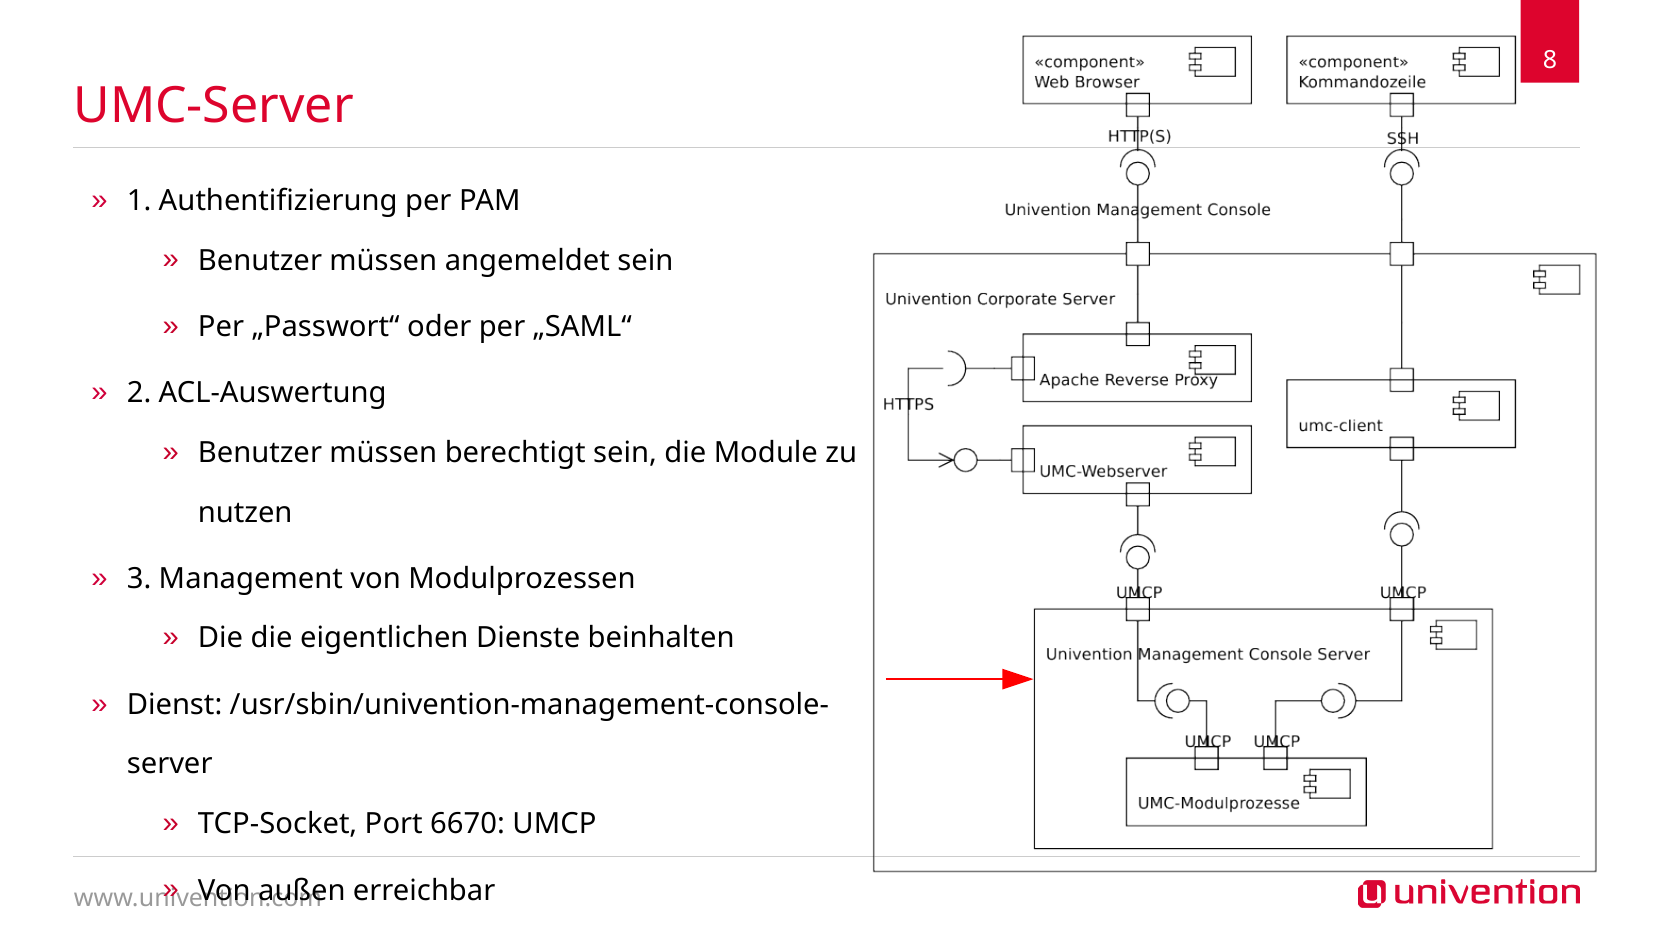

# UMC-Server
1. Authentifizierung per PAM
Benutzer müssen angemeldet sein
Per „Passwort“ oder per „SAML“
2. ACL-Auswertung
Benutzer müssen berechtigt sein, die Module zu nutzen
3. Management von Modulprozessen
Die die eigentlichen Dienste beinhalten
Dienst: /usr/sbin/univention-management-console-server
TCP-Socket, Port 6670: UMCP
Von außen erreichbar
z.B. über Kommandozeilenclient „umc-client“